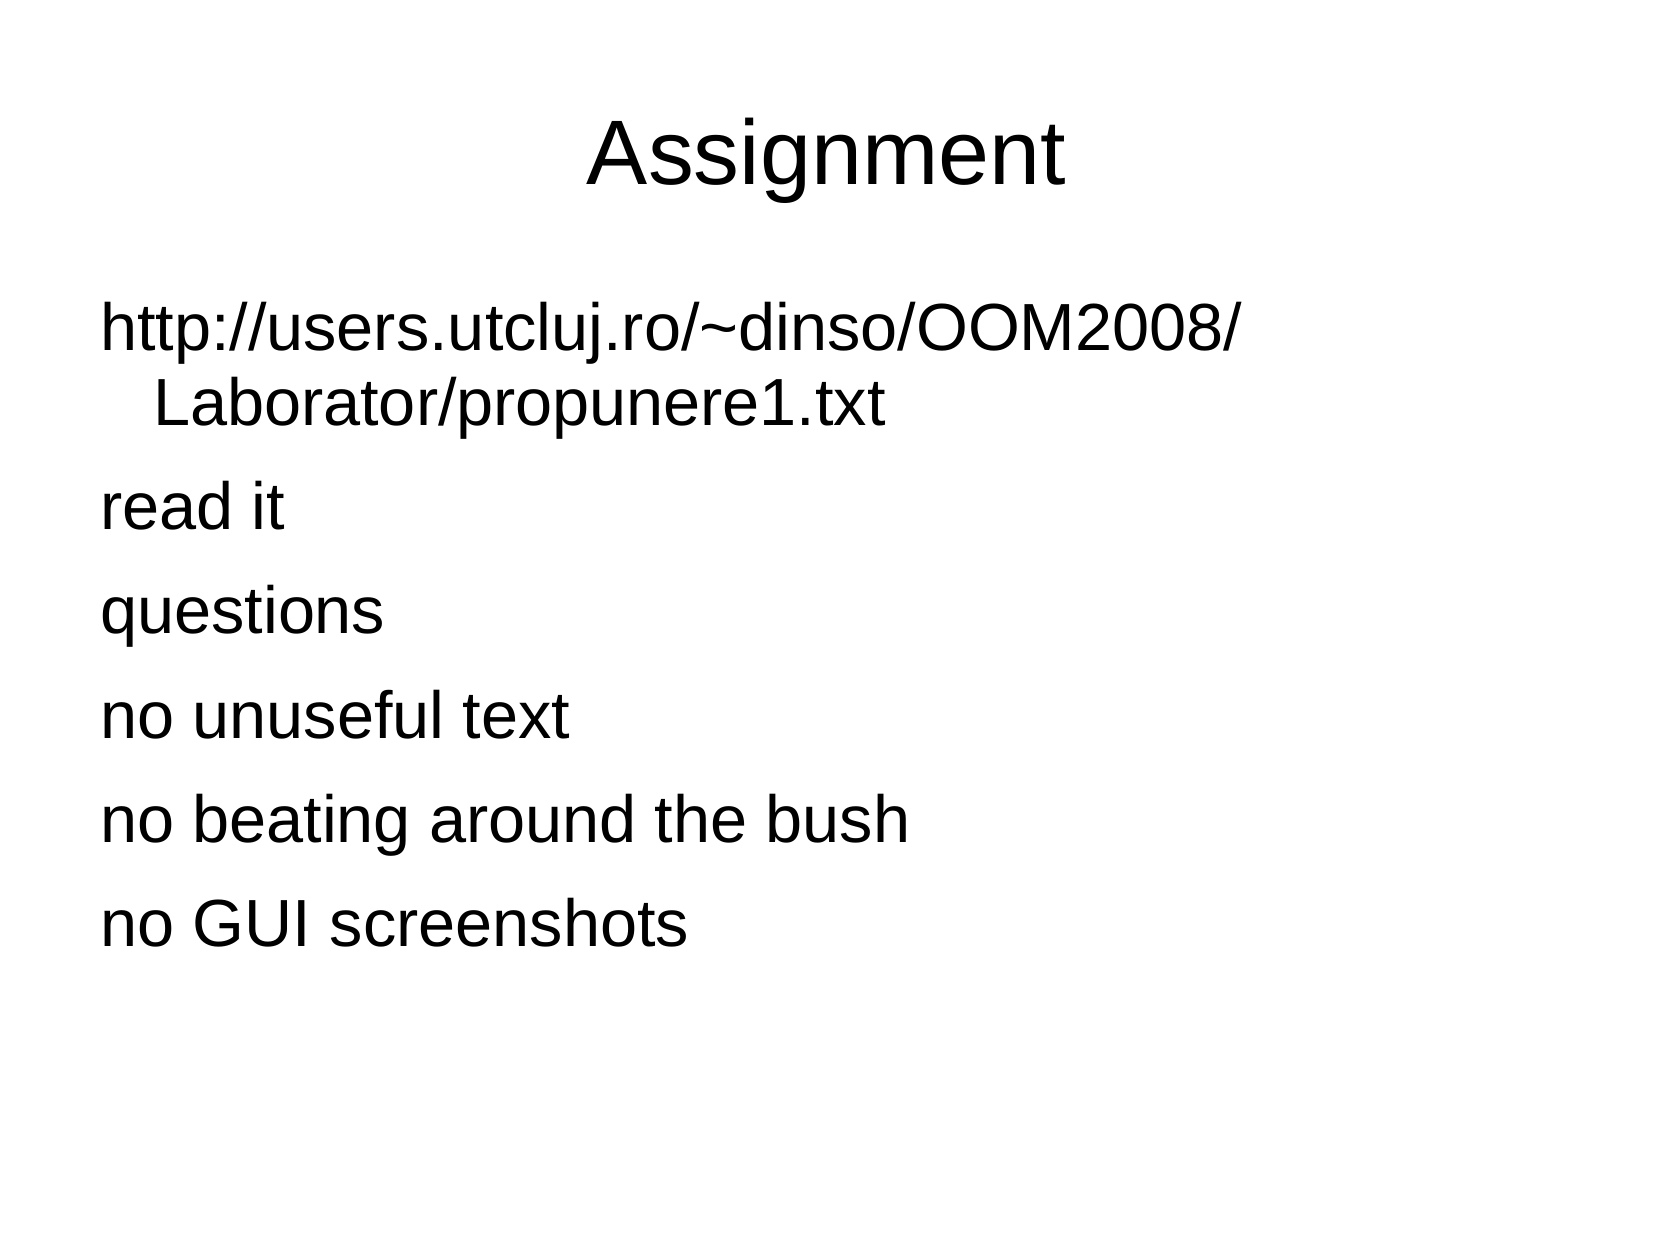

# Assignment
http://users.utcluj.ro/~dinso/OOM2008/ Laborator/propunere1.txt
read it
questions
no unuseful text
no beating around the bush
no GUI screenshots